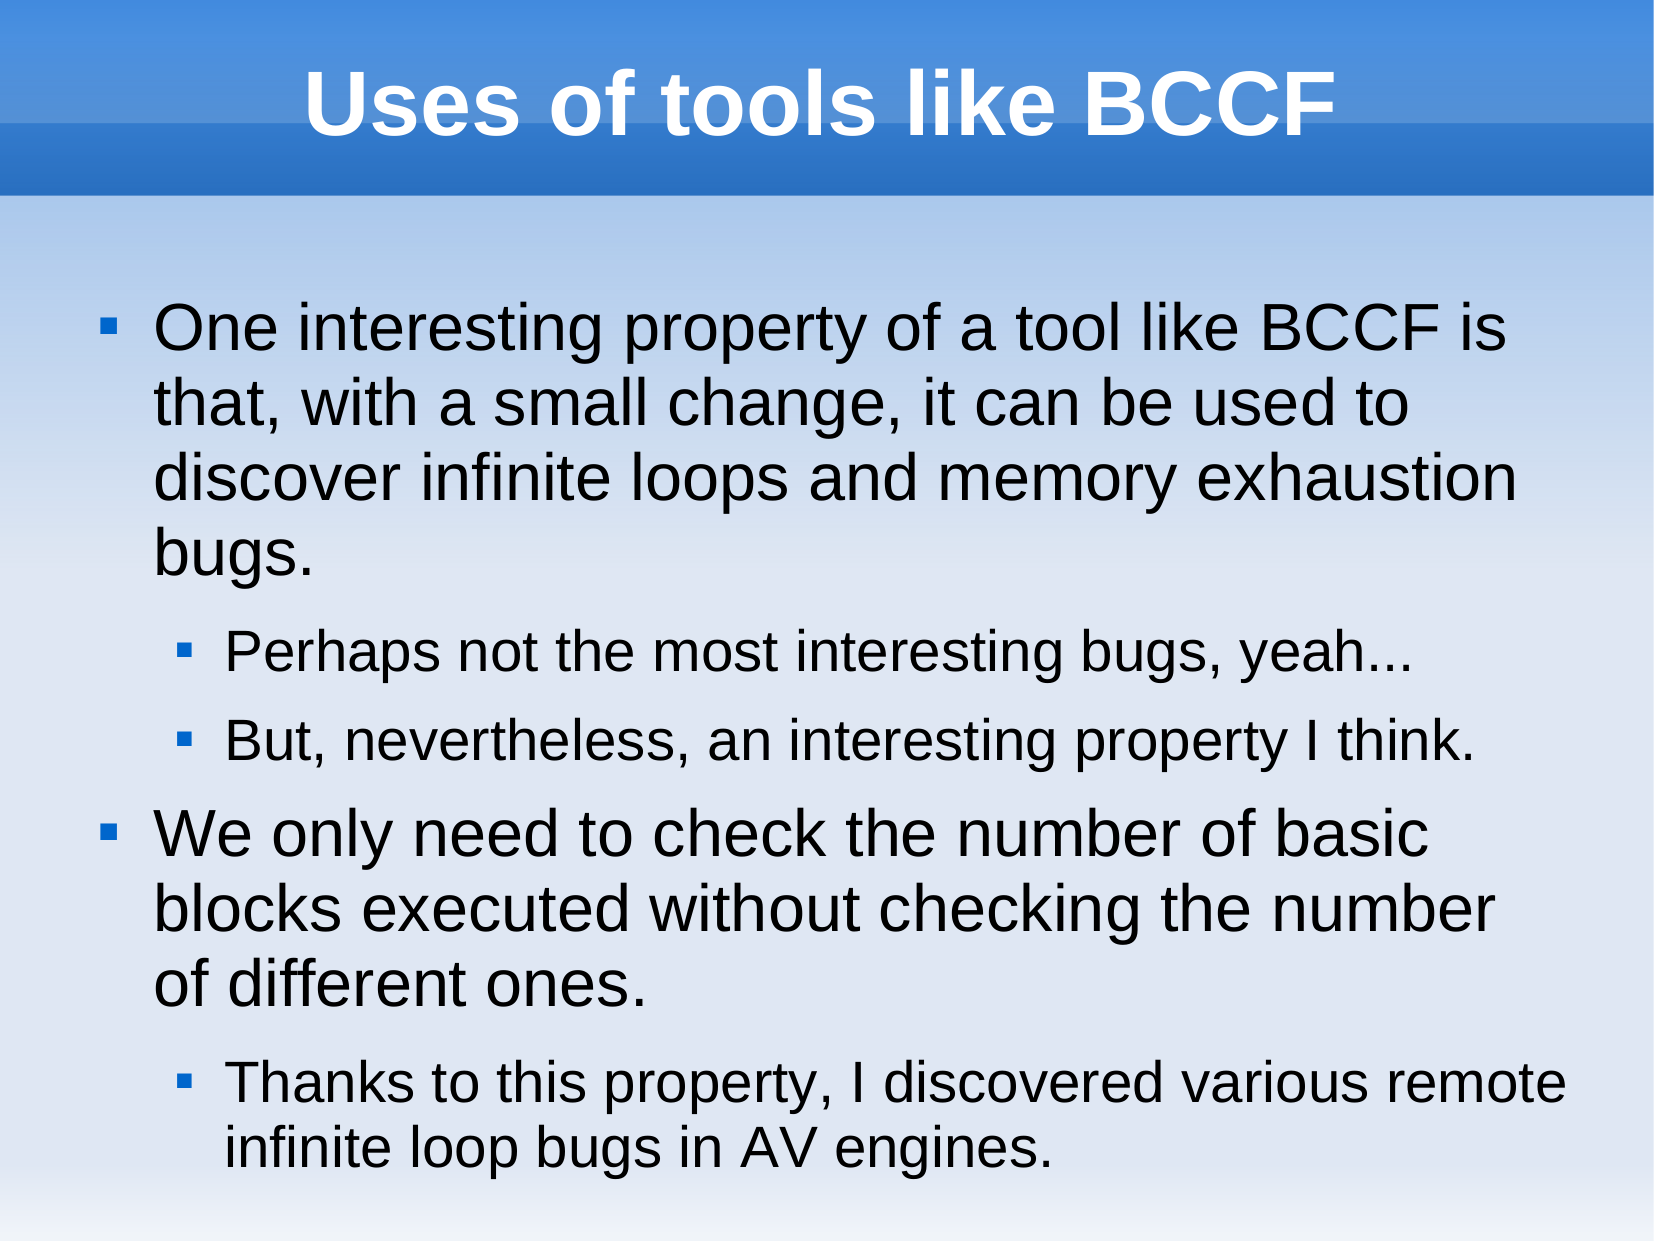

# Uses of tools like BCCF
One interesting property of a tool like BCCF is that, with a small change, it can be used to discover infinite loops and memory exhaustion bugs.
Perhaps not the most interesting bugs, yeah...
But, nevertheless, an interesting property I think.
We only need to check the number of basic blocks executed without checking the number of different ones.
Thanks to this property, I discovered various remote infinite loop bugs in AV engines.